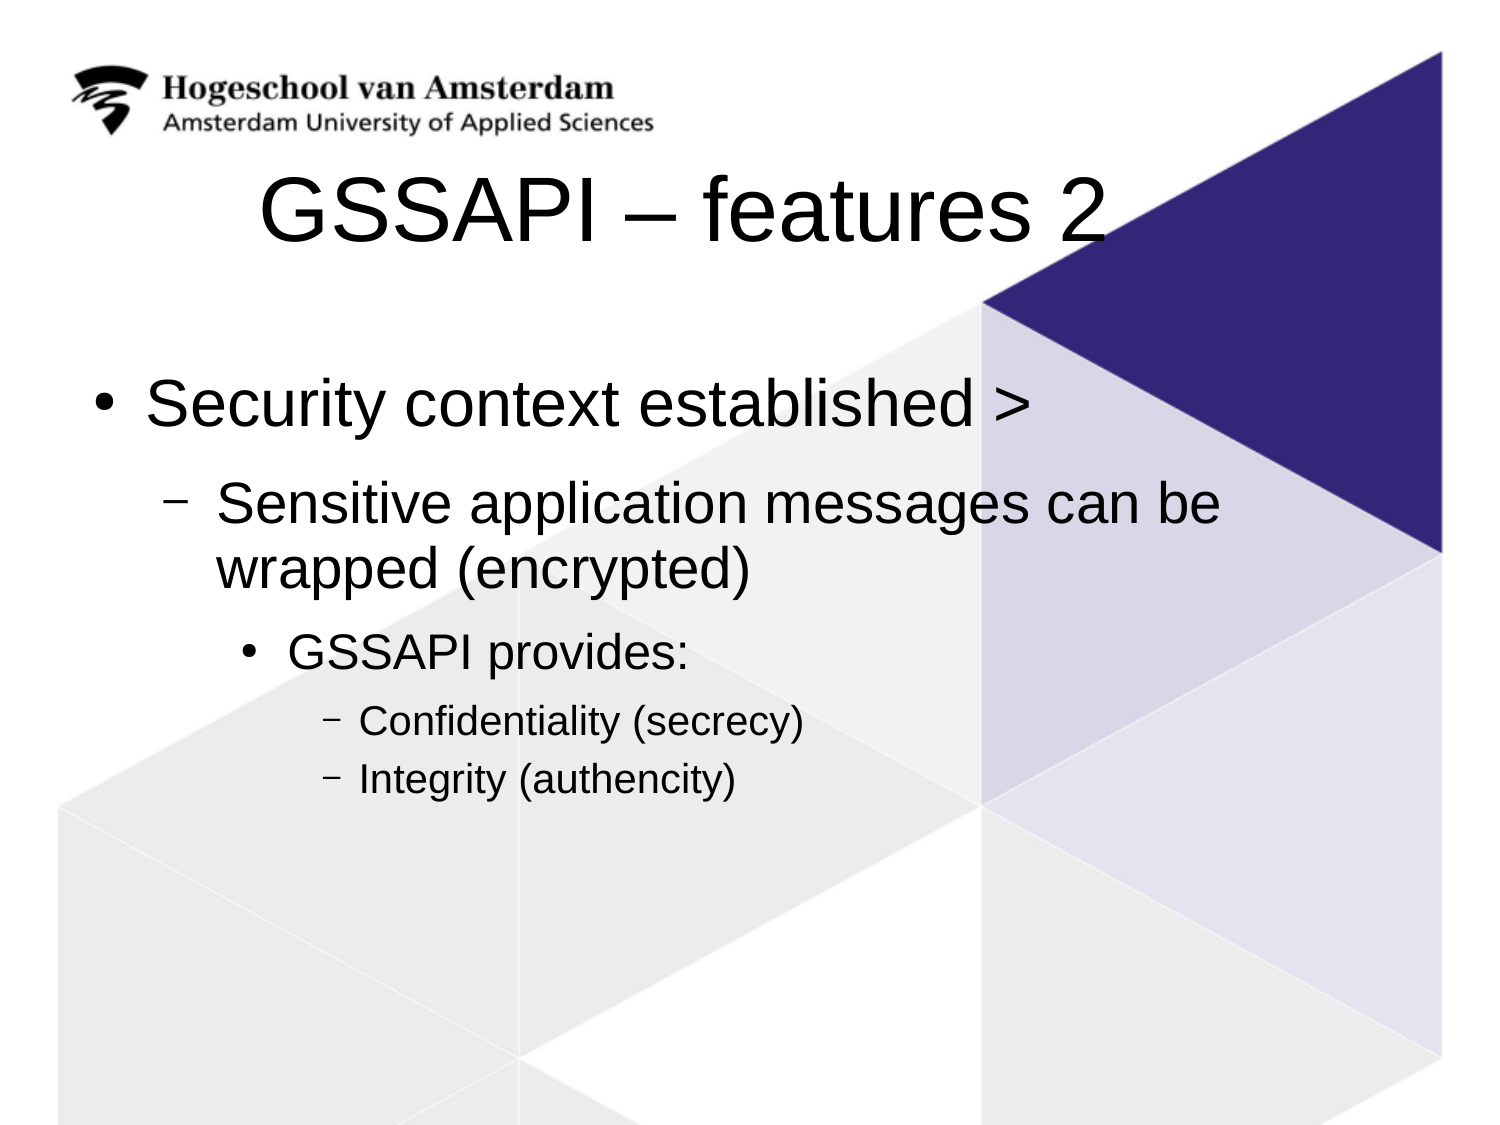

# GSSAPI – features 2
Security context established >
Sensitive application messages can be wrapped (encrypted)
GSSAPI provides:
Confidentiality (secrecy)
Integrity (authencity)